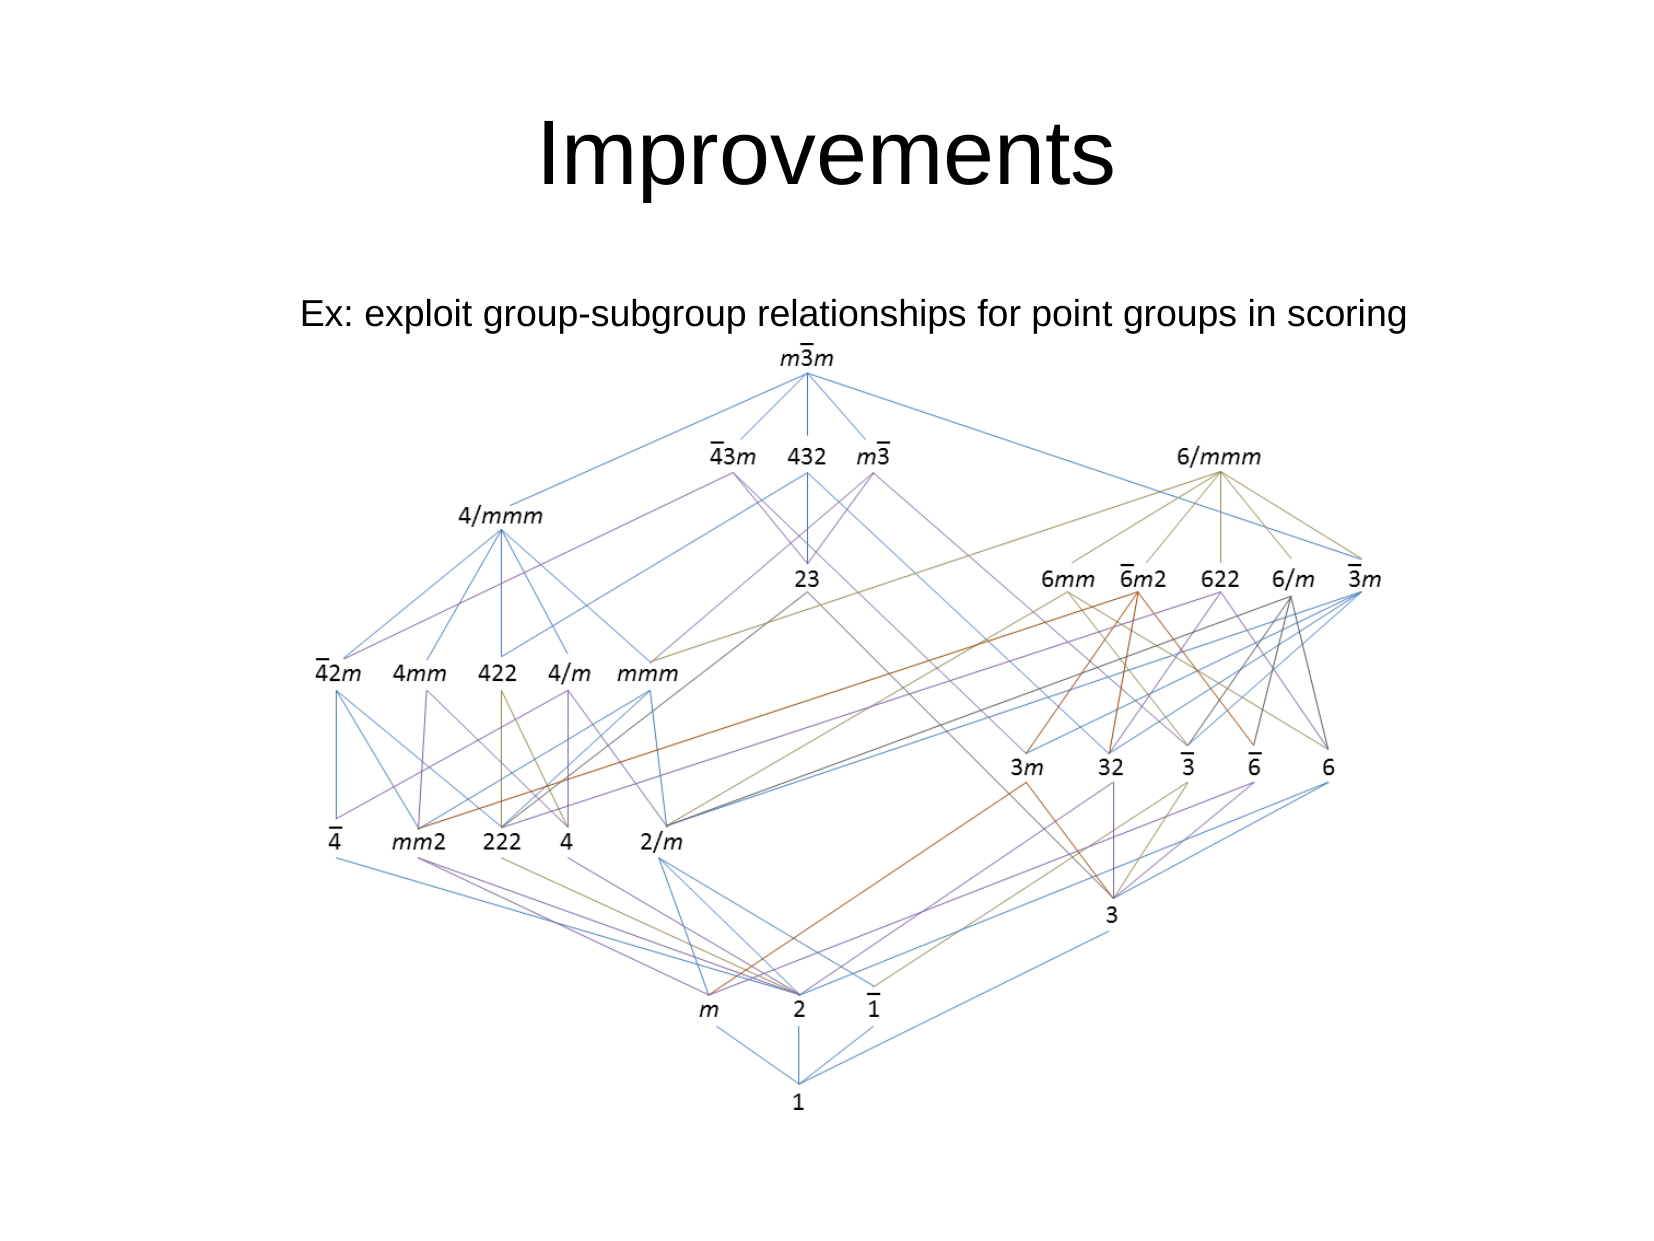

# Improvements
Ex: exploit group-subgroup relationships for point groups in scoring